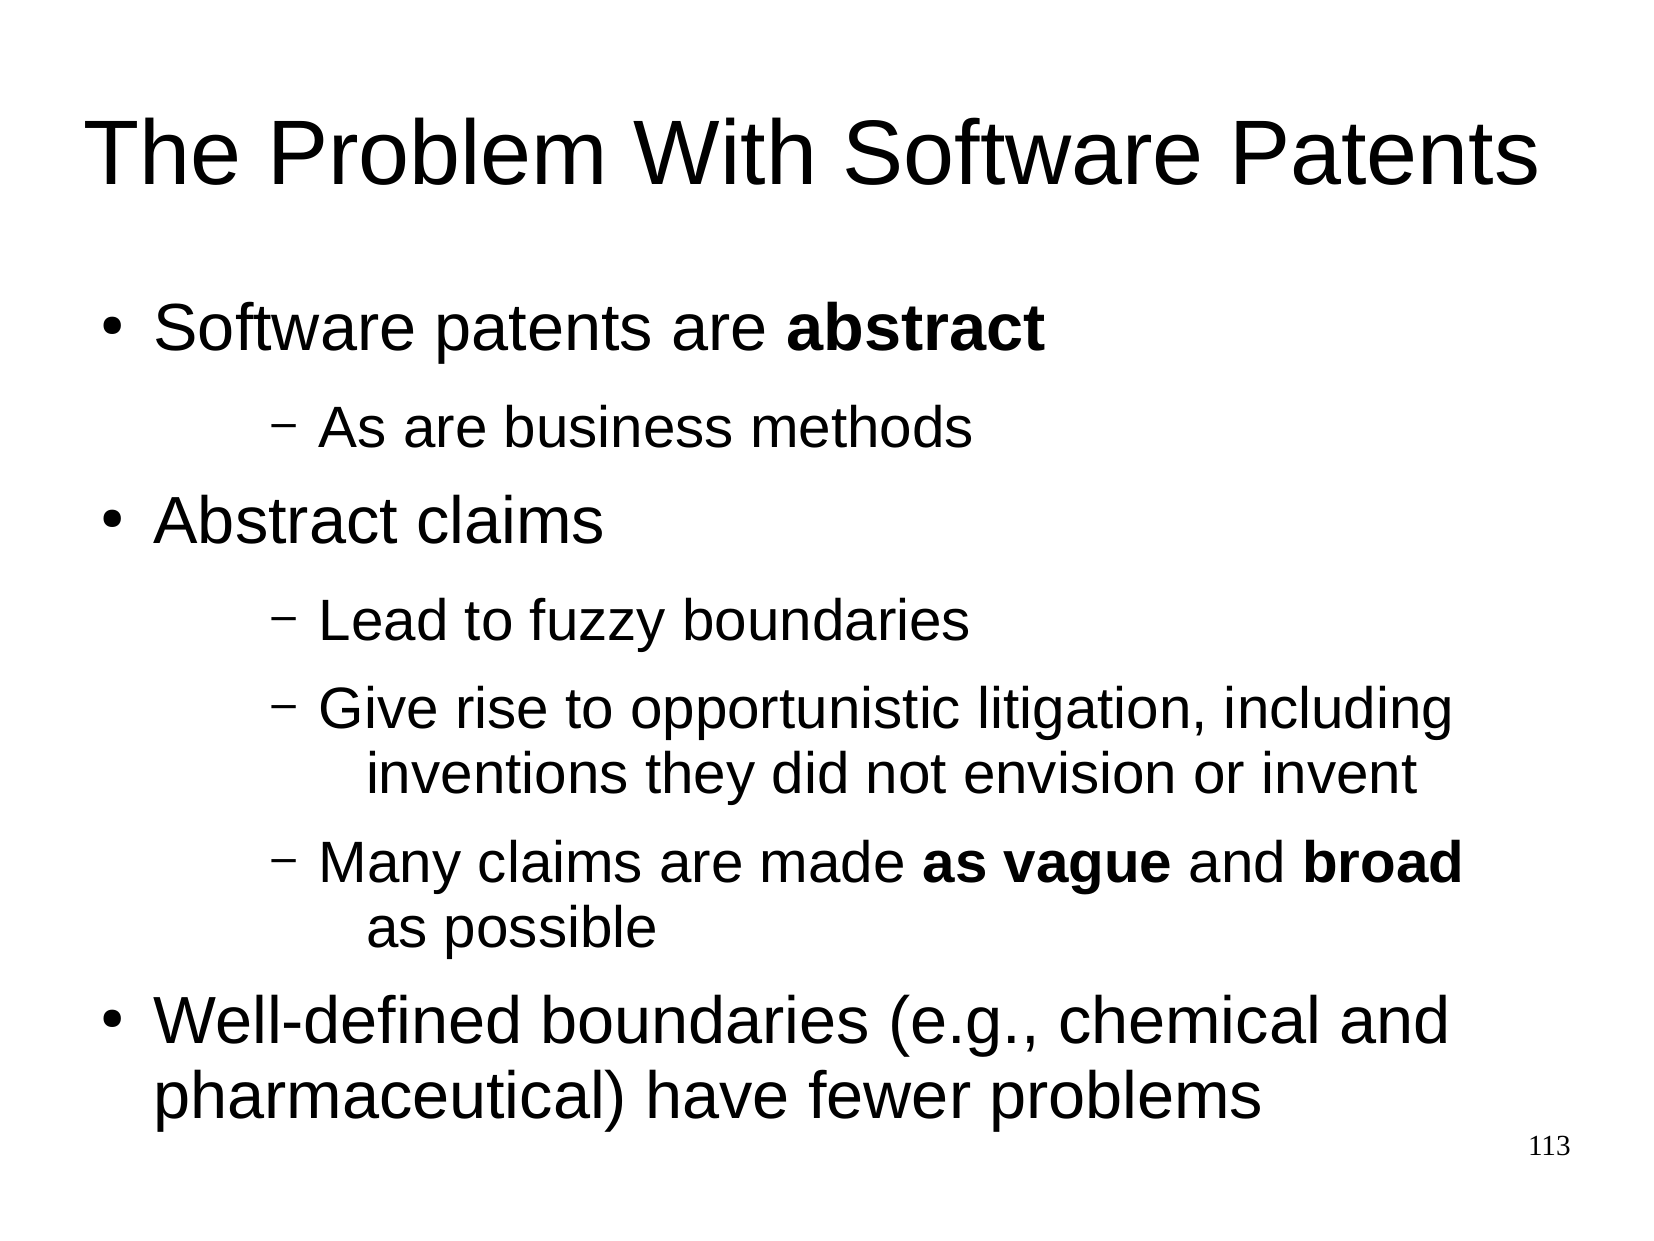

# The Problem With Software Patents
Software patents are abstract
As are business methods
Abstract claims
Lead to fuzzy boundaries
Give rise to opportunistic litigation, including inventions they did not envision or invent
Many claims are made as vague and broad
as possible
Well-defined boundaries (e.g., chemical and pharmaceutical) have fewer problems
113